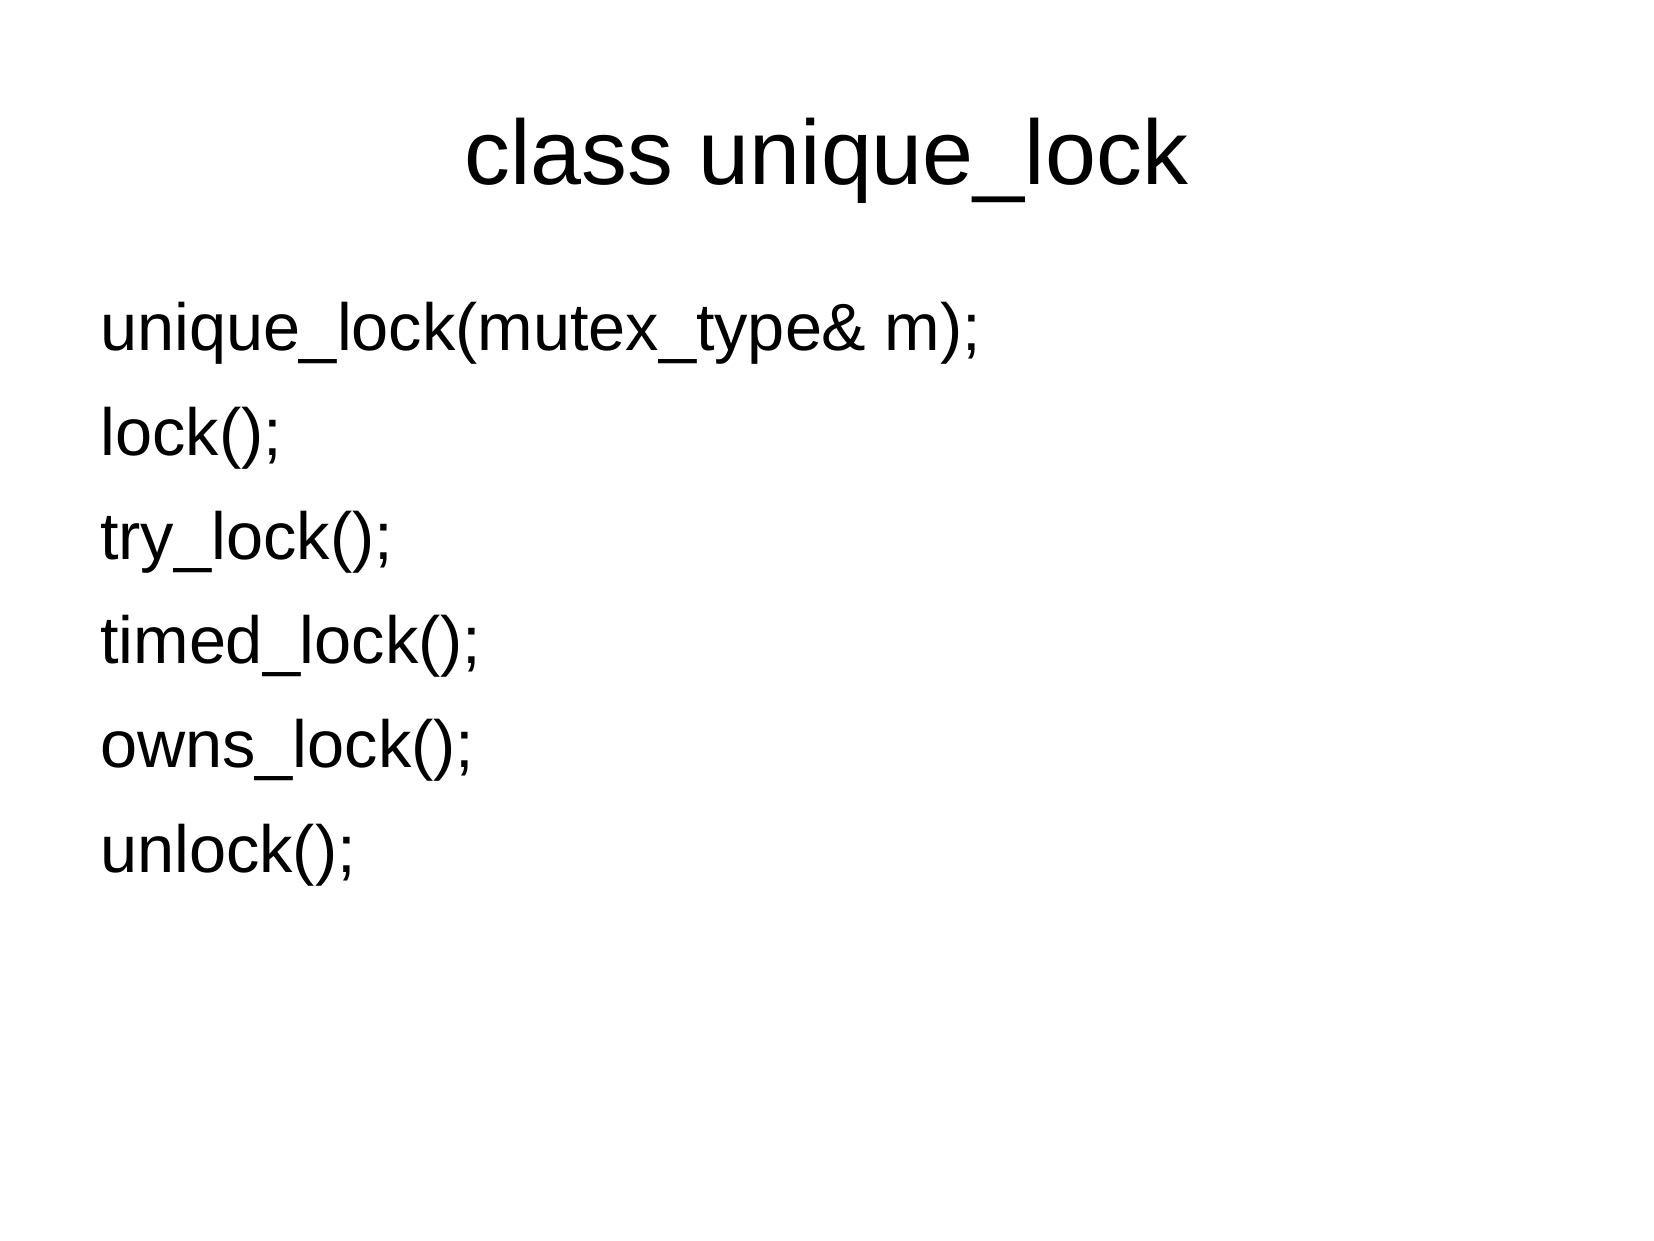

# class unique_lock
unique_lock(mutex_type& m);
lock();
try_lock();
timed_lock();
owns_lock();
unlock();